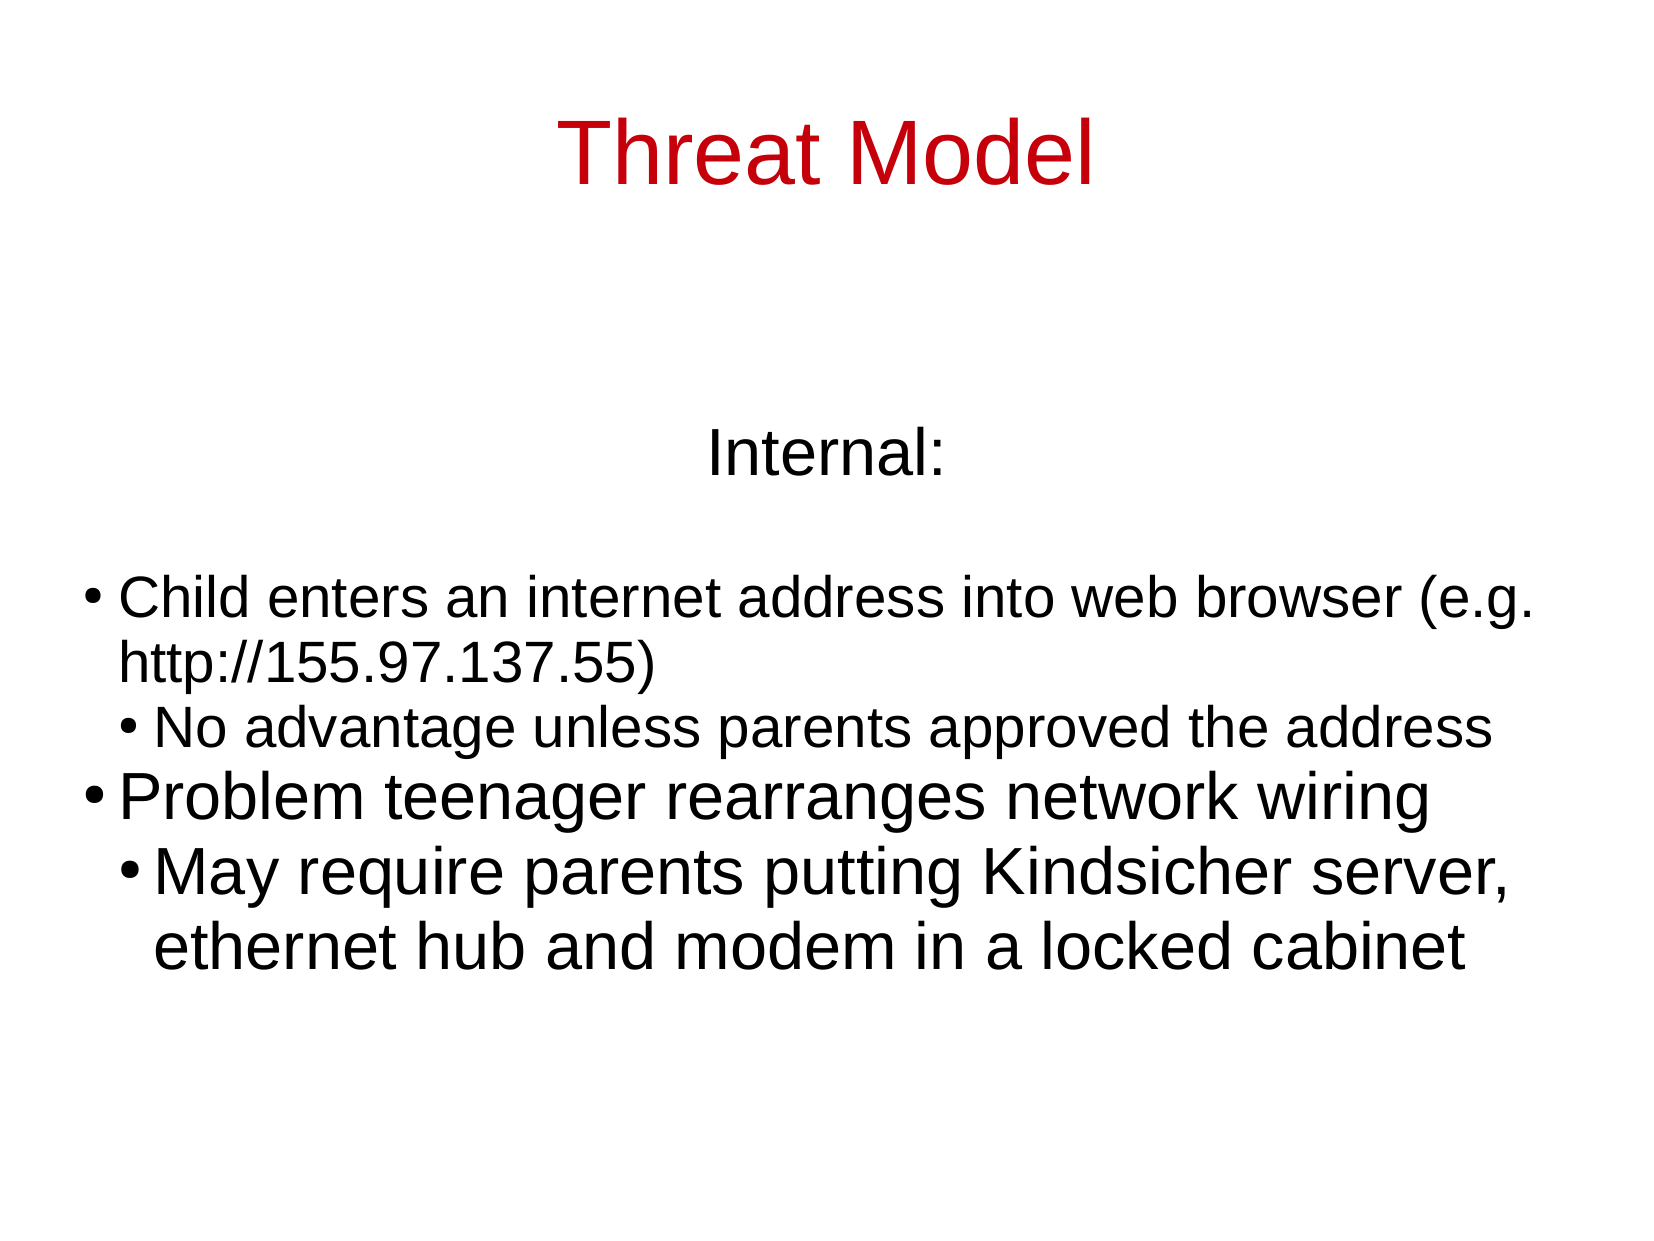

# Threat Model
Internal:
Child enters an internet address into web browser (e.g. http://155.97.137.55)
No advantage unless parents approved the address
Problem teenager rearranges network wiring
May require parents putting Kindsicher server, ethernet hub and modem in a locked cabinet